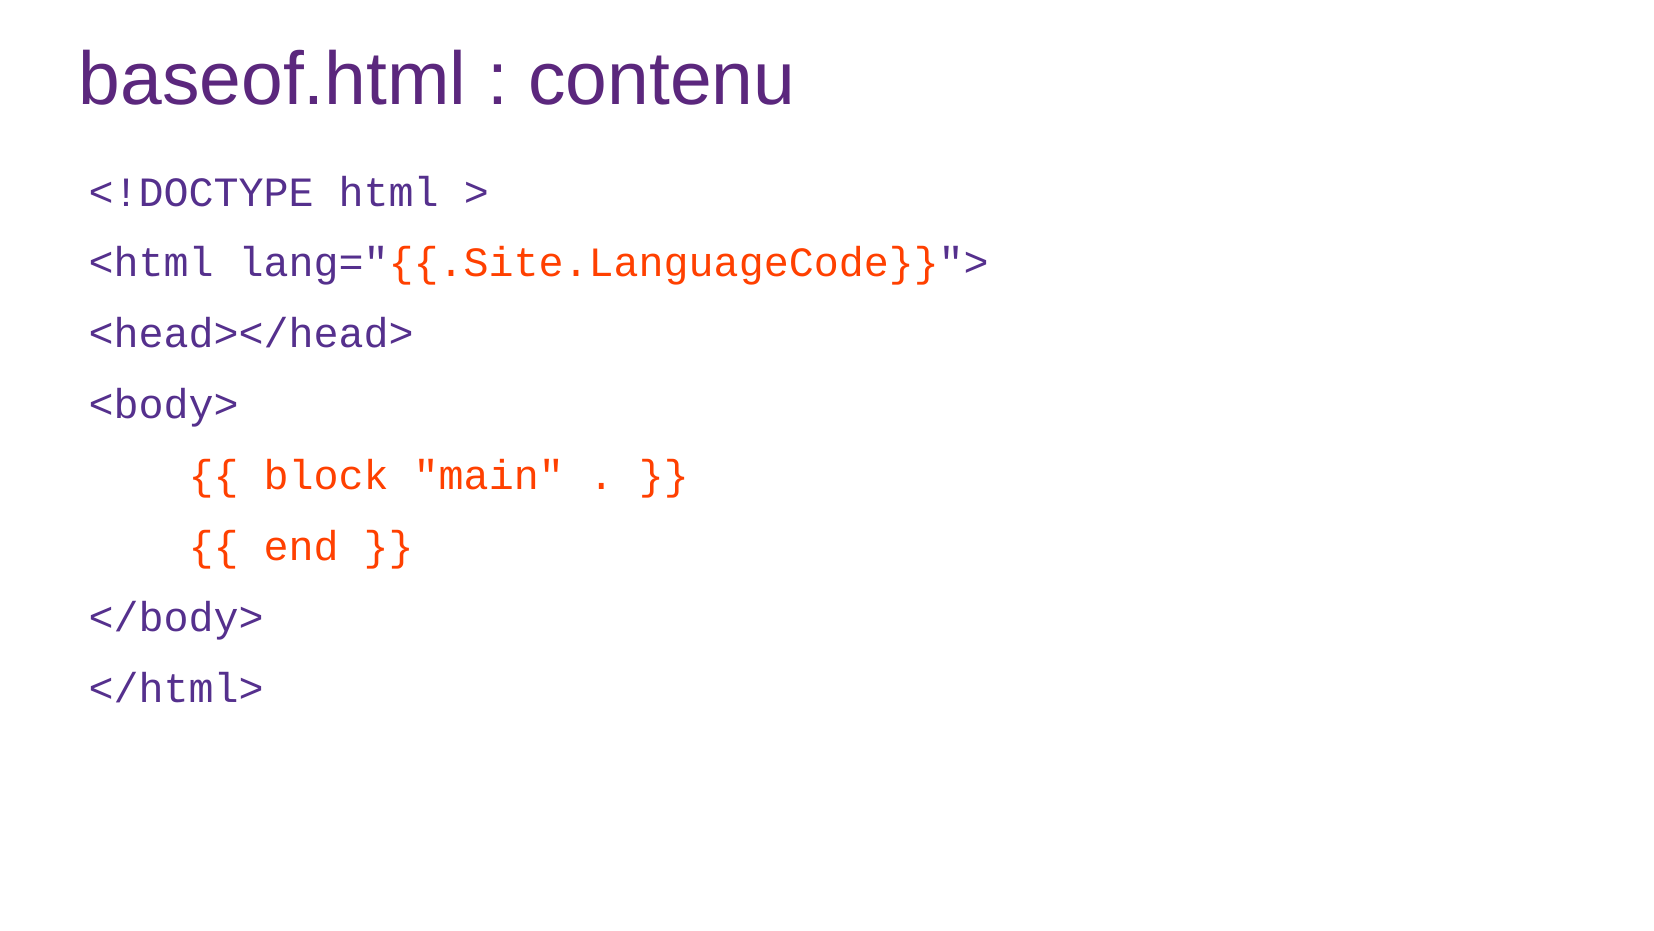

# baseof.html : contenu
<!DOCTYPE html >
<html lang="{{.Site.LanguageCode}}">
<head></head>
<body>
 {{ block "main" . }}
 {{ end }}
</body>
</html>